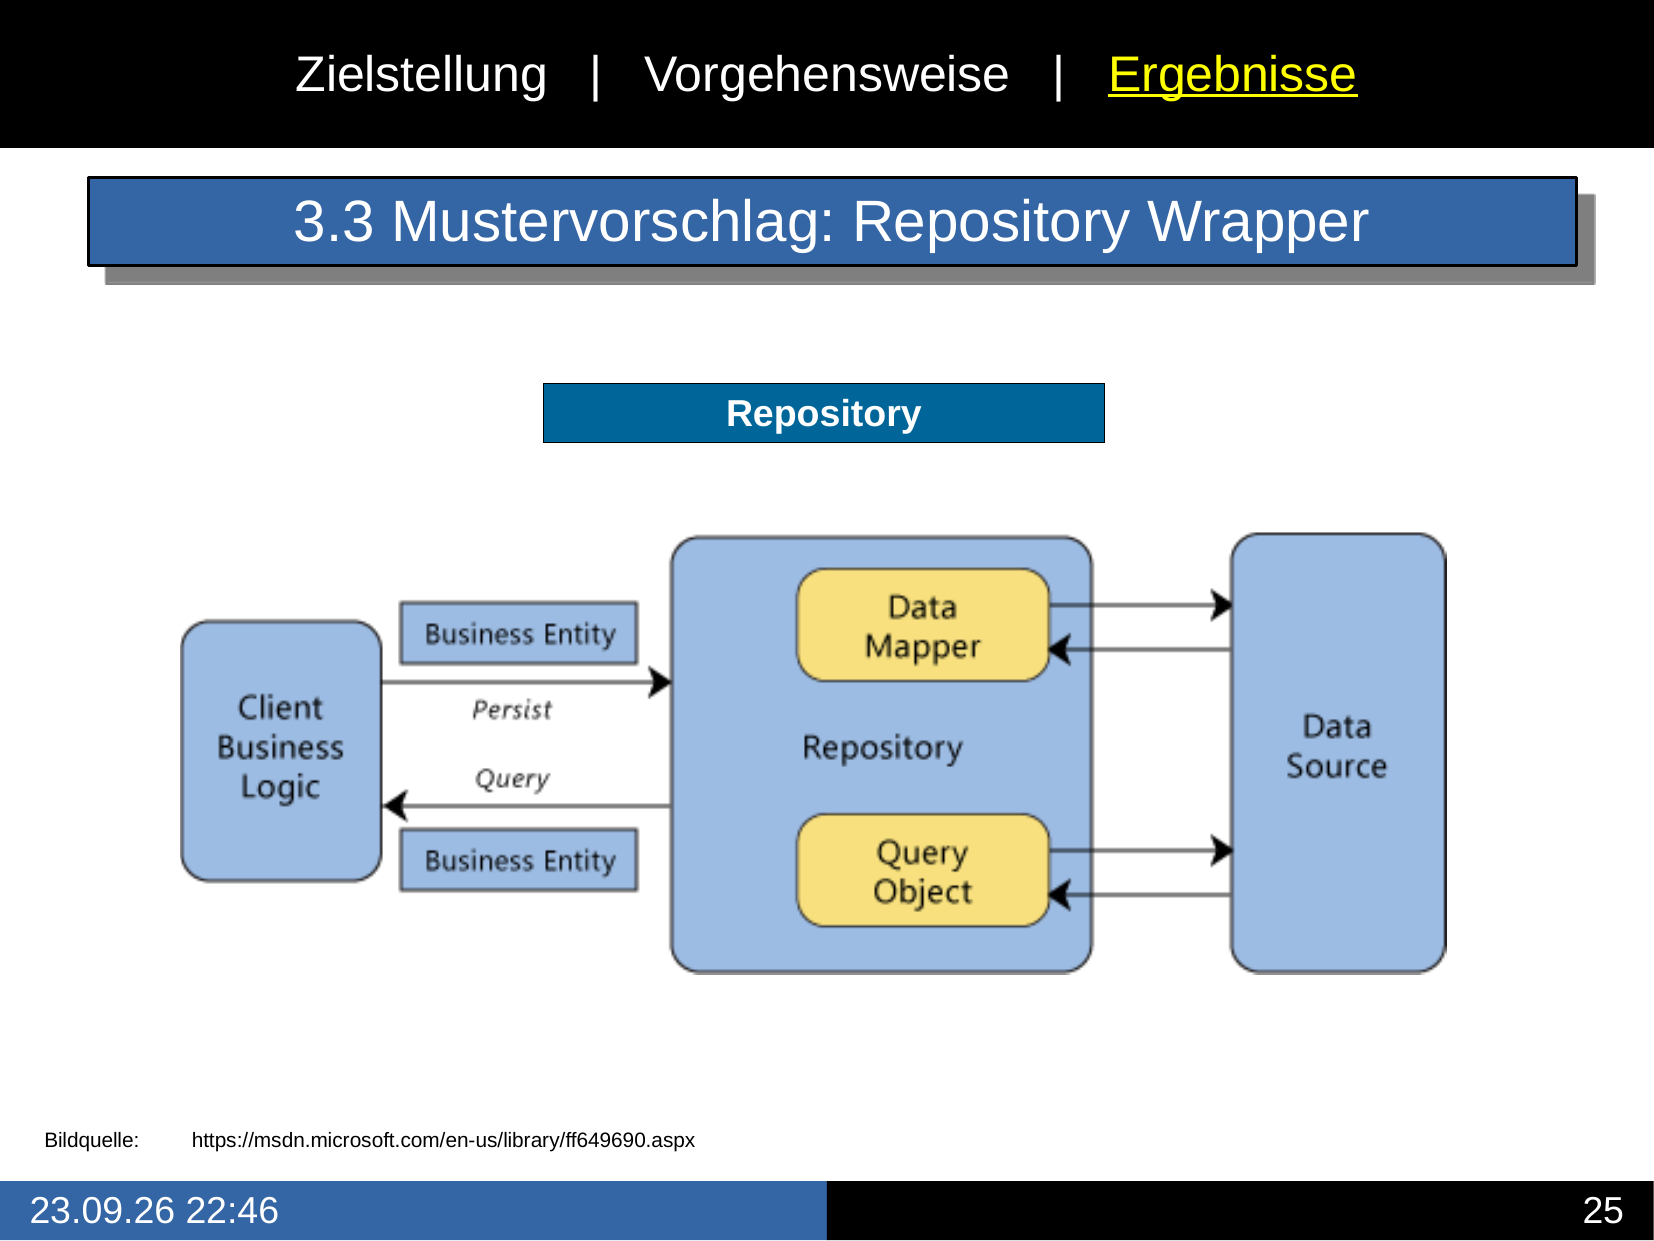

Zielstellung | Vorgehensweise | Ergebnisse
# 3.3 Mustervorschlag: Repository Wrapper
Repository
Bildquelle: 	https://msdn.microsoft.com/en-us/library/ff649690.aspx
25